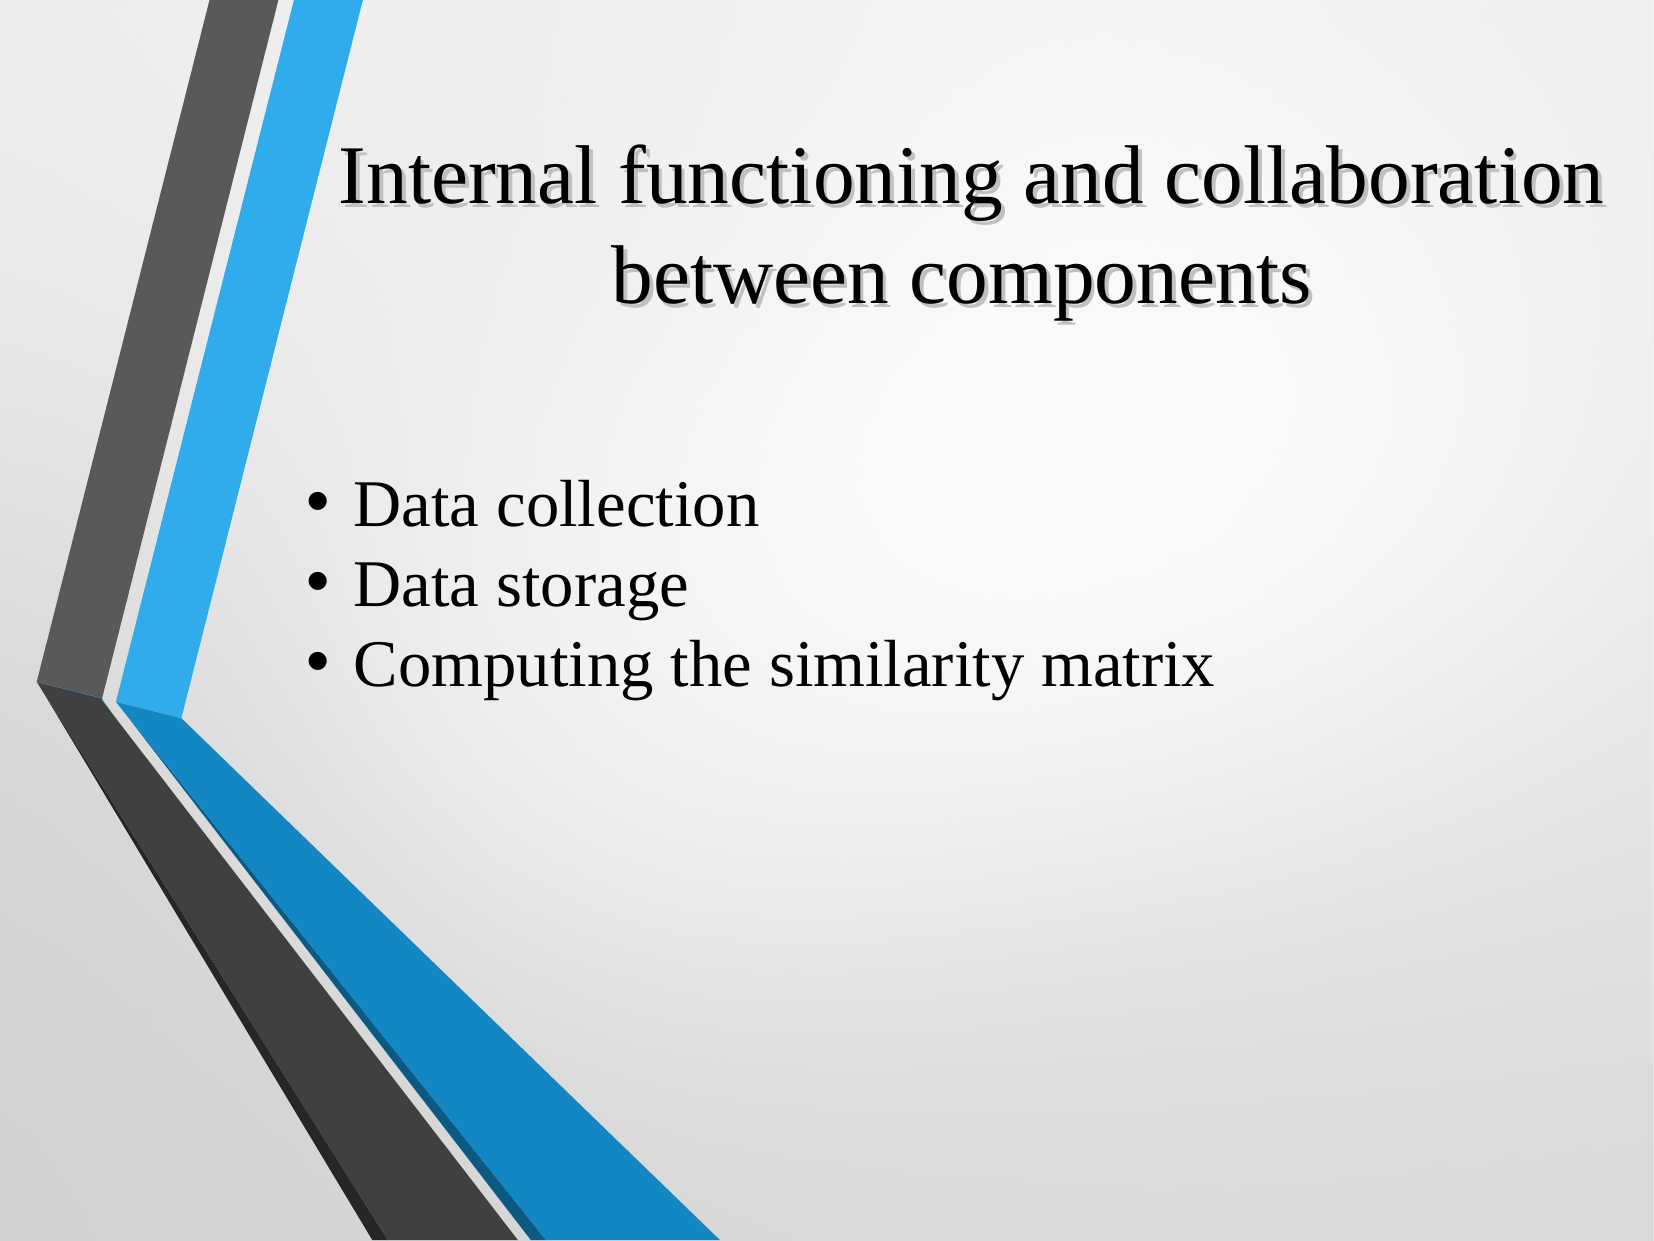

# Internal functioning and collaboration between components
Data collection
Data storage
Computing the similarity matrix